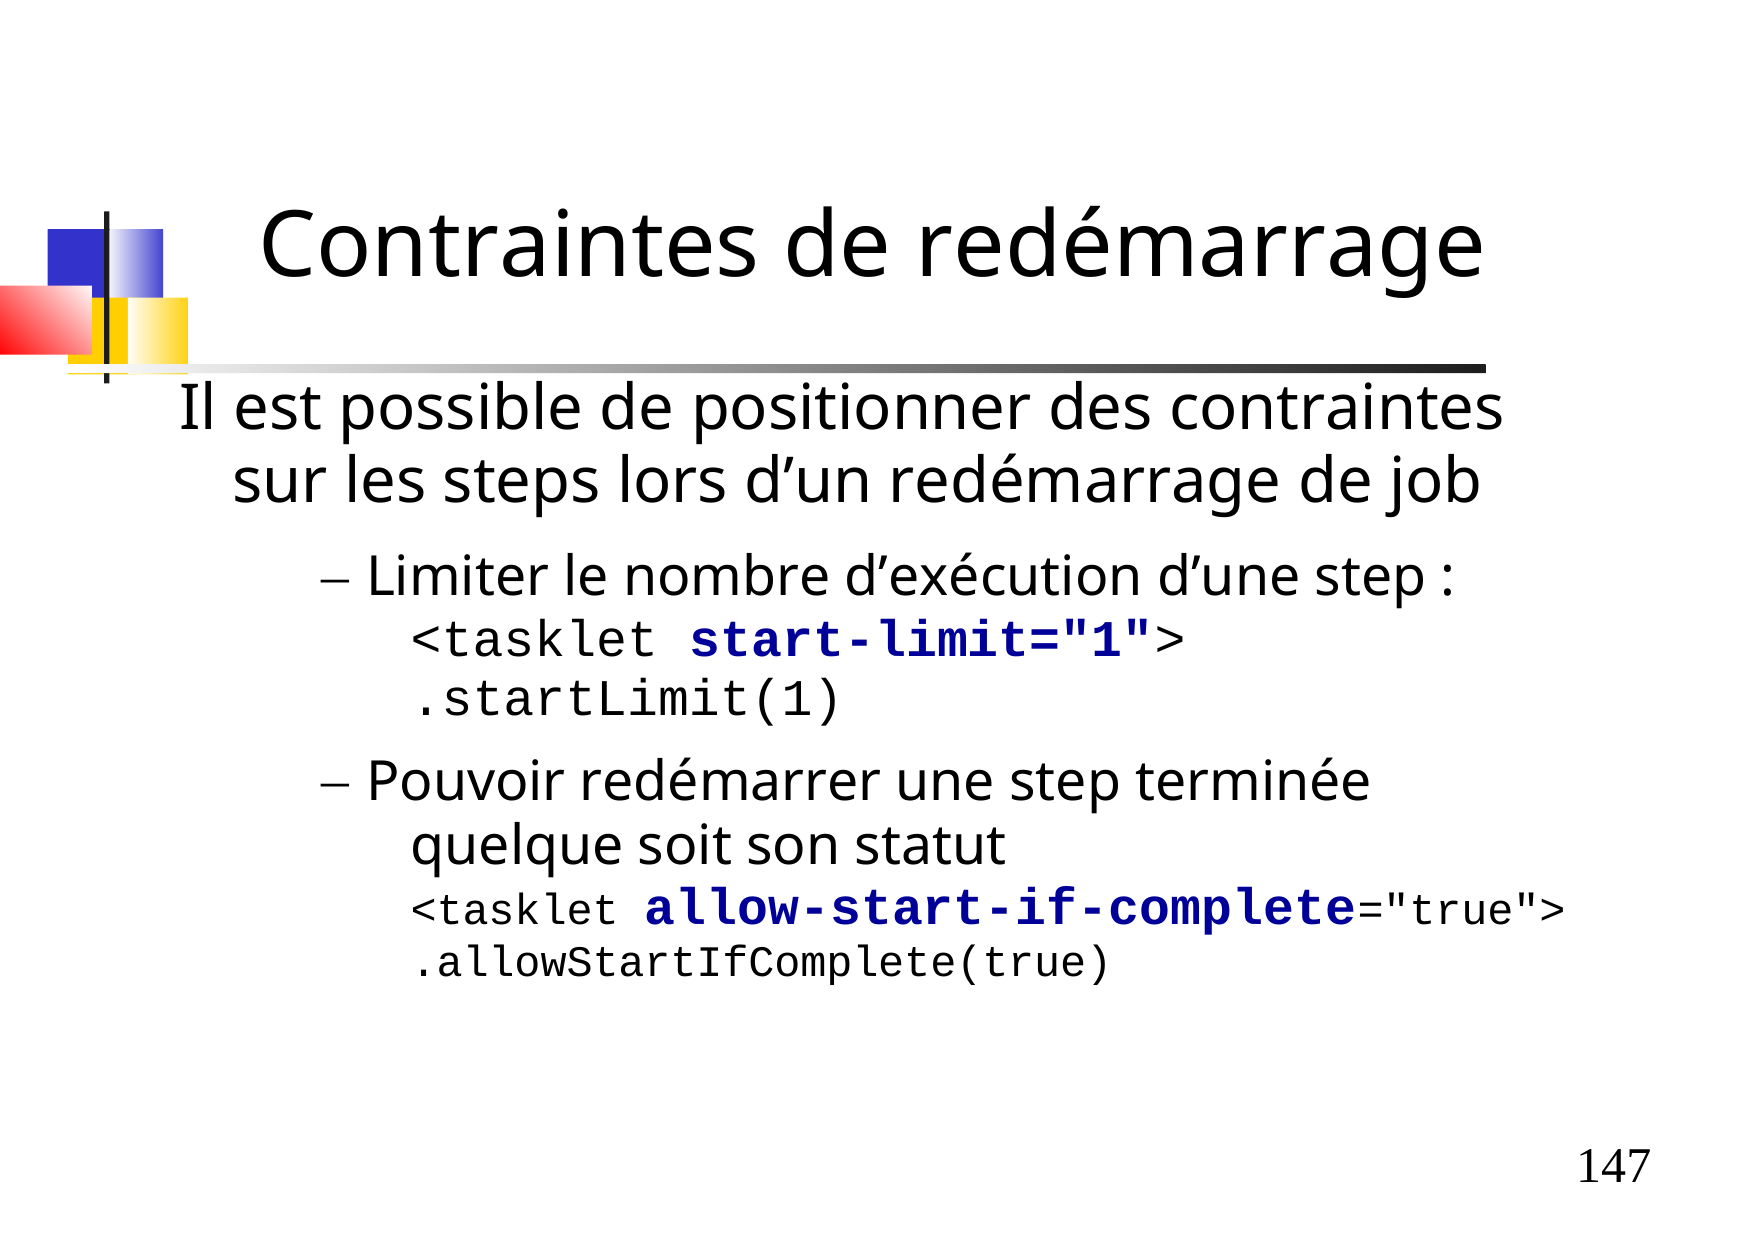

# Contraintes de redémarrage
Il est possible de positionner des contraintes sur les steps lors d’un redémarrage de job
Limiter le nombre d’exécution d’une step :
<tasklet start-limit="1">
.startLimit(1)
Pouvoir redémarrer une step terminée quelque soit son statut
<tasklet allow-start-if-complete="true">
.allowStartIfComplete(true)